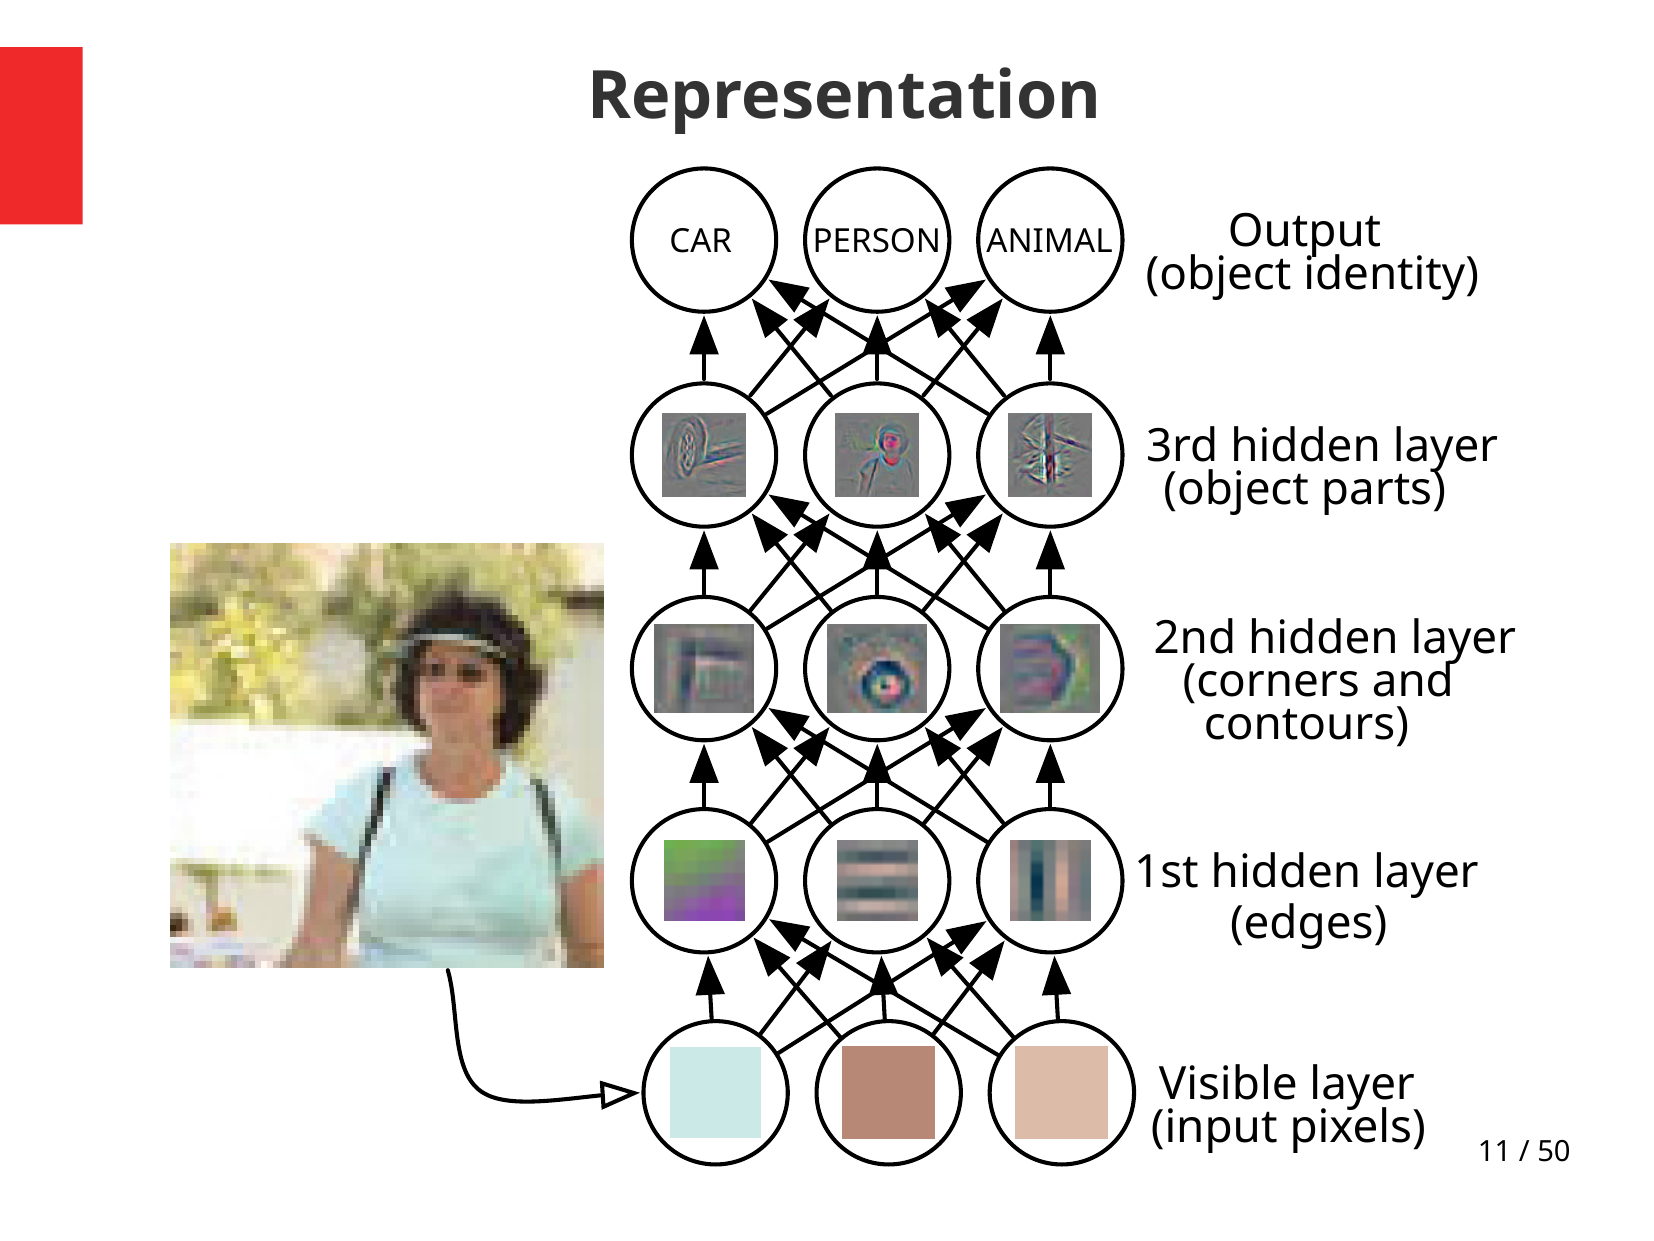

# Representation
Output
CAR
PERSON
ANIMAL
(object identity)
3rd hidden layer
(object parts)
2nd hidden layer
(corners and
contours)
1st hidden layer
(edges)
Visible layer
(input pixels)
11